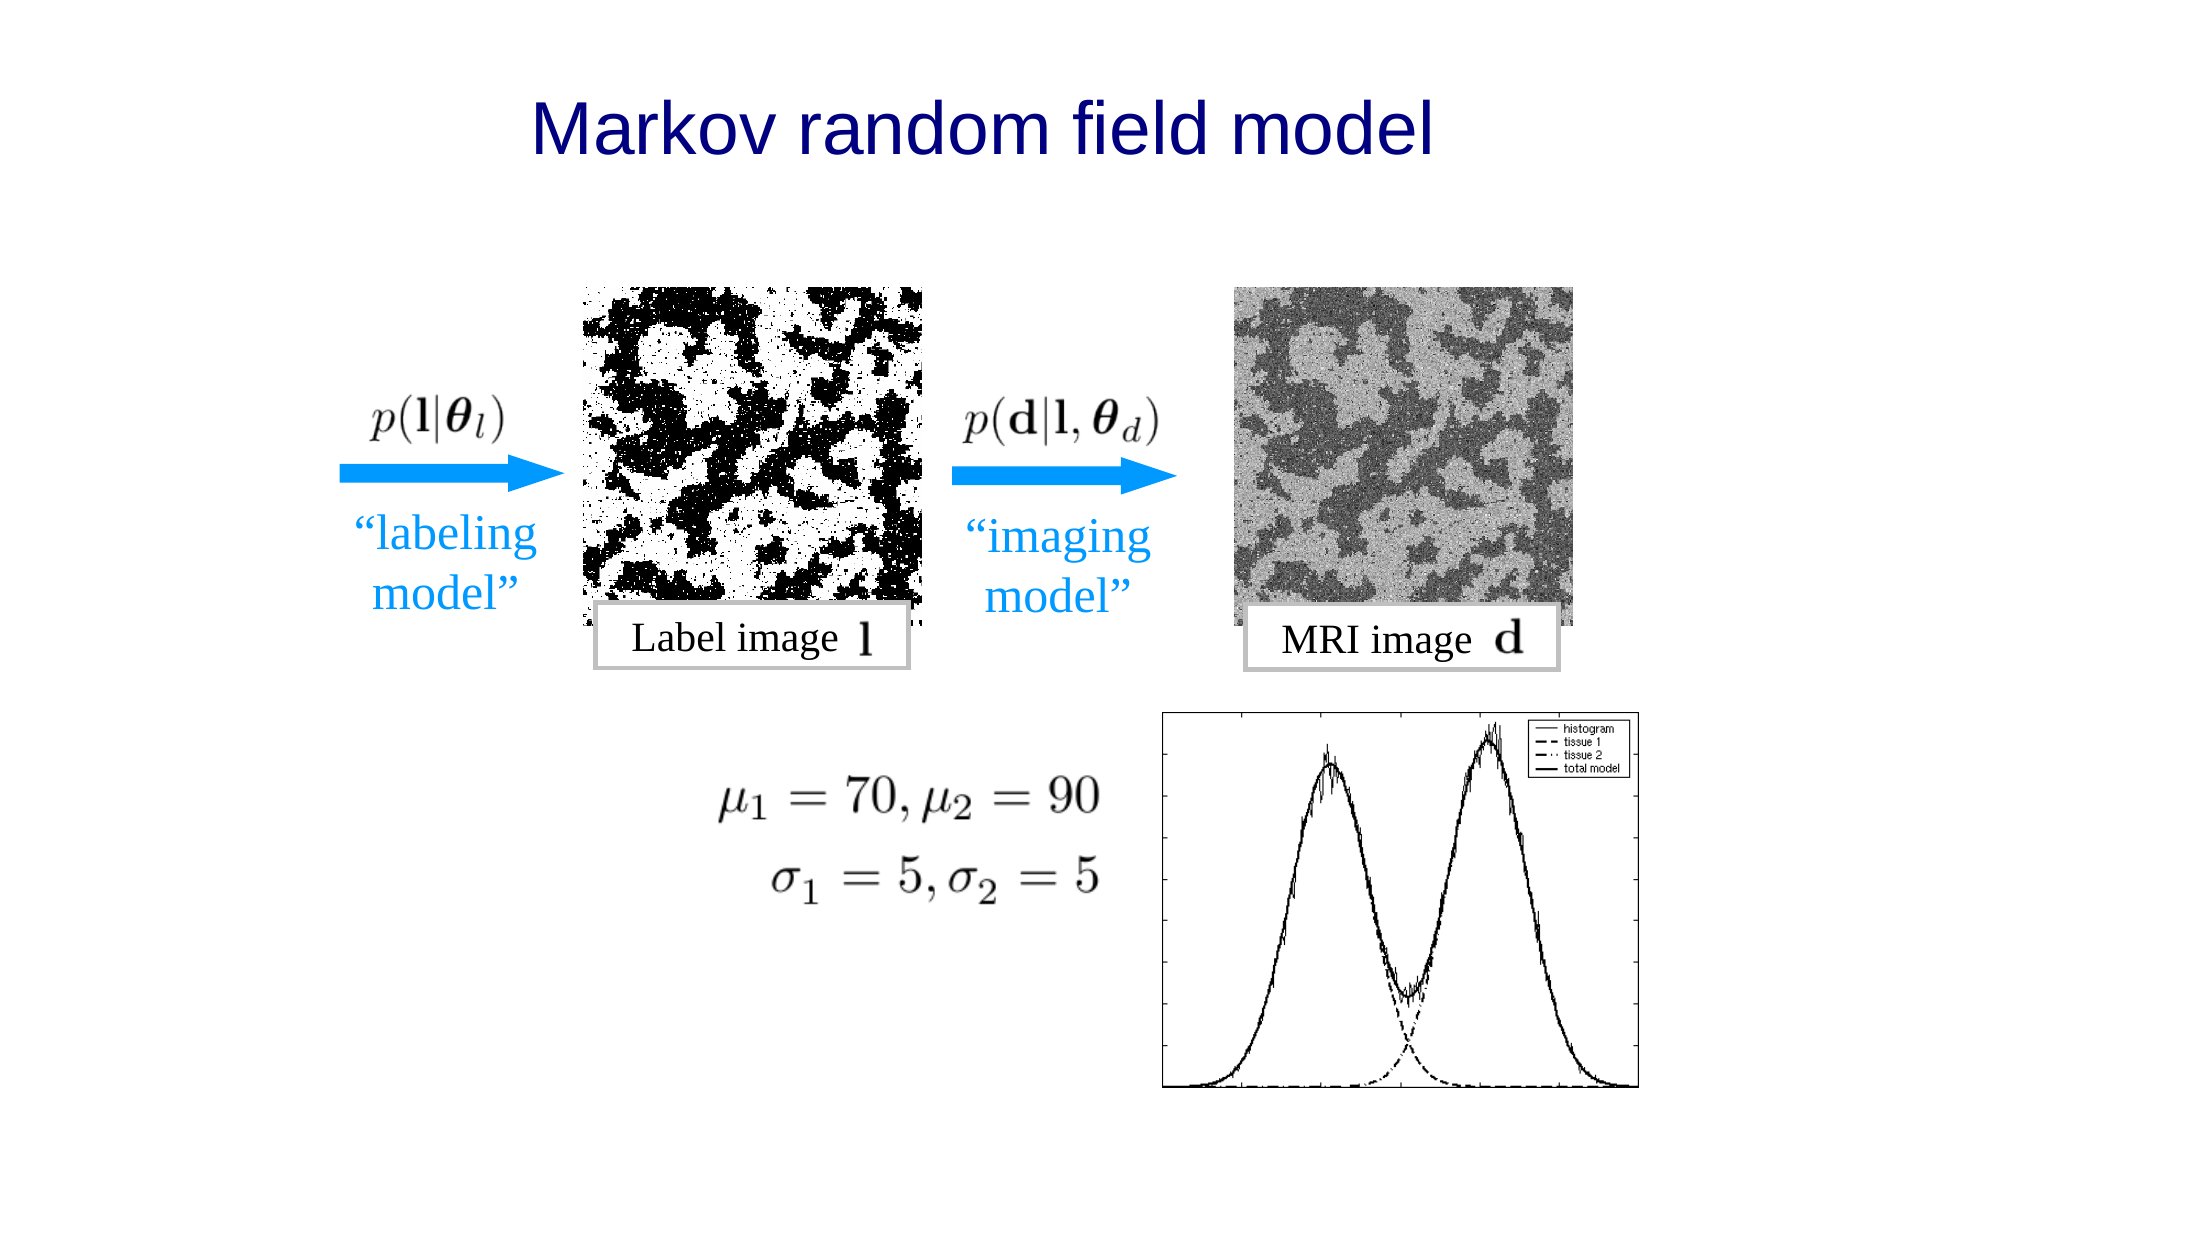

# Markov random field model
“labeling model”
“imaging model”
 Label image
 MRI image